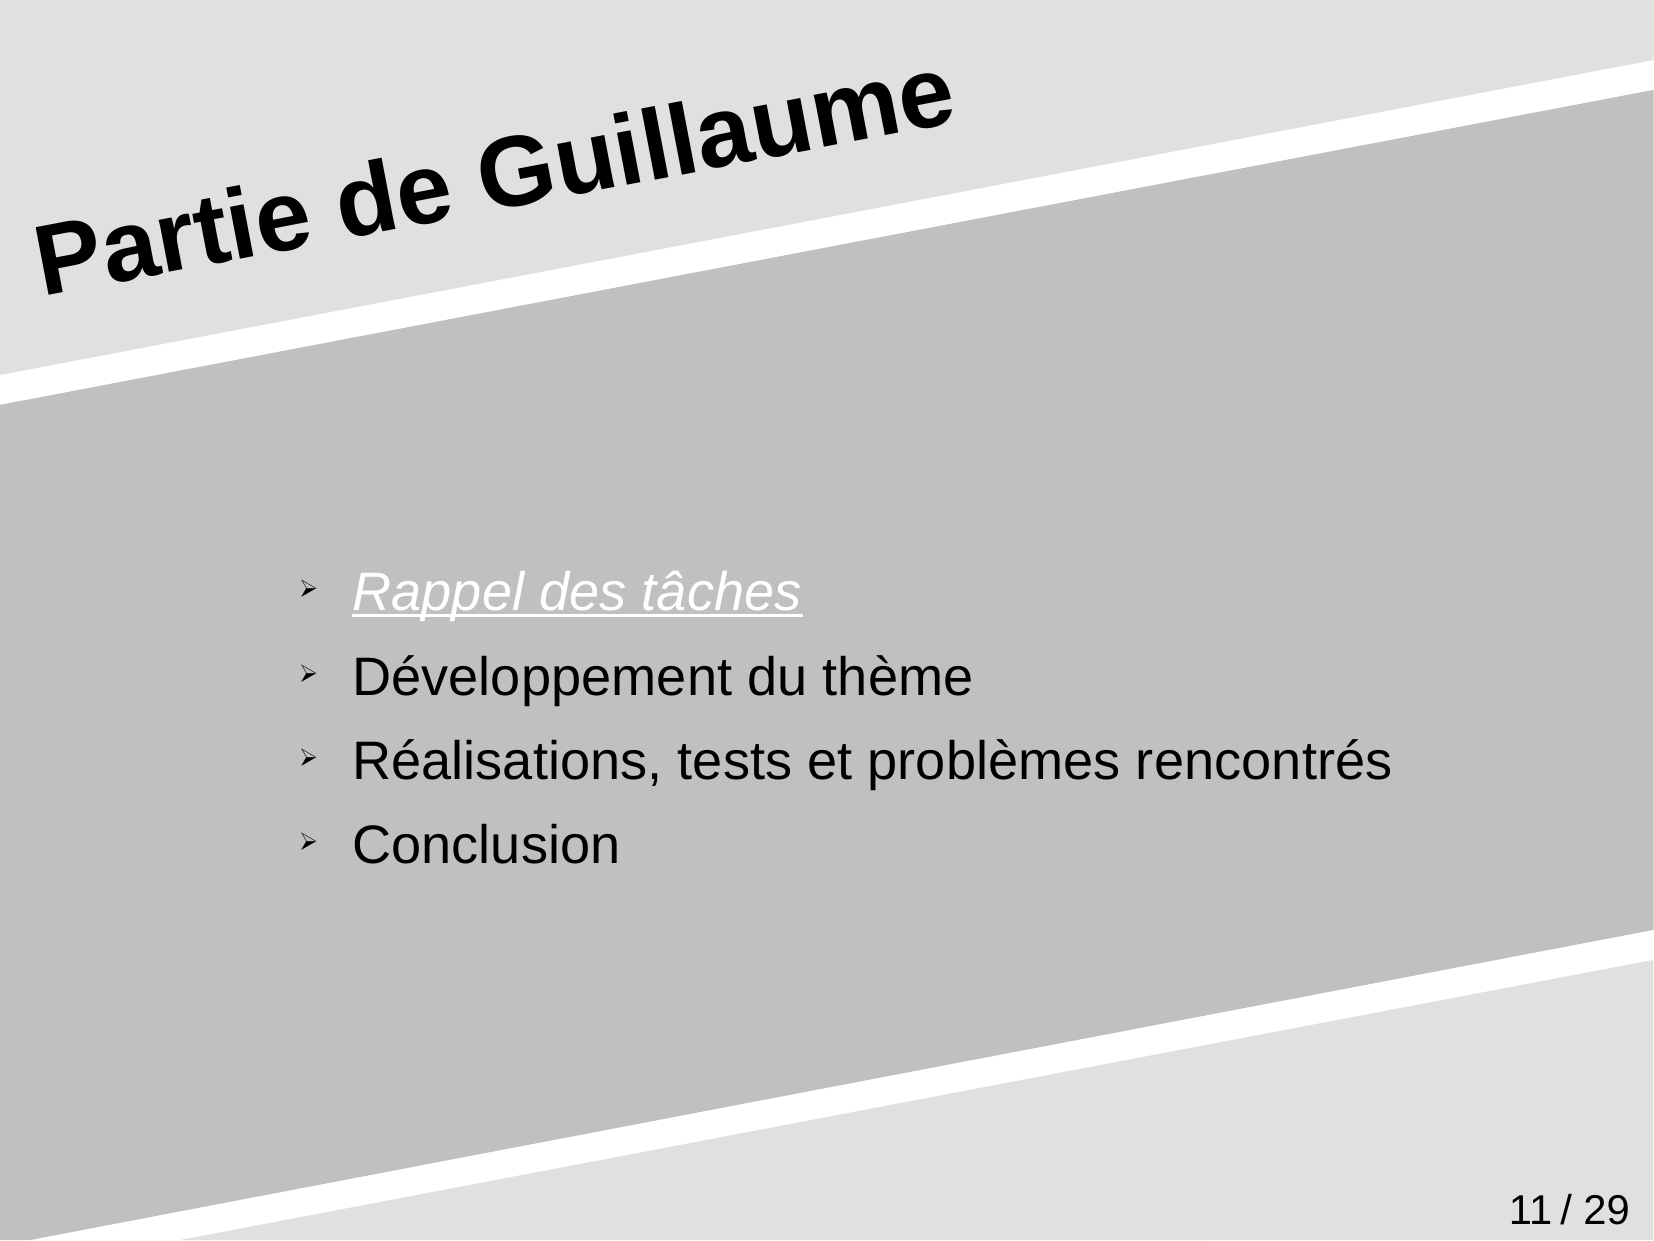

# Partie de Guillaume
Rappel des tâches
Développement du thème
Réalisations, tests et problèmes rencontrés
Conclusion